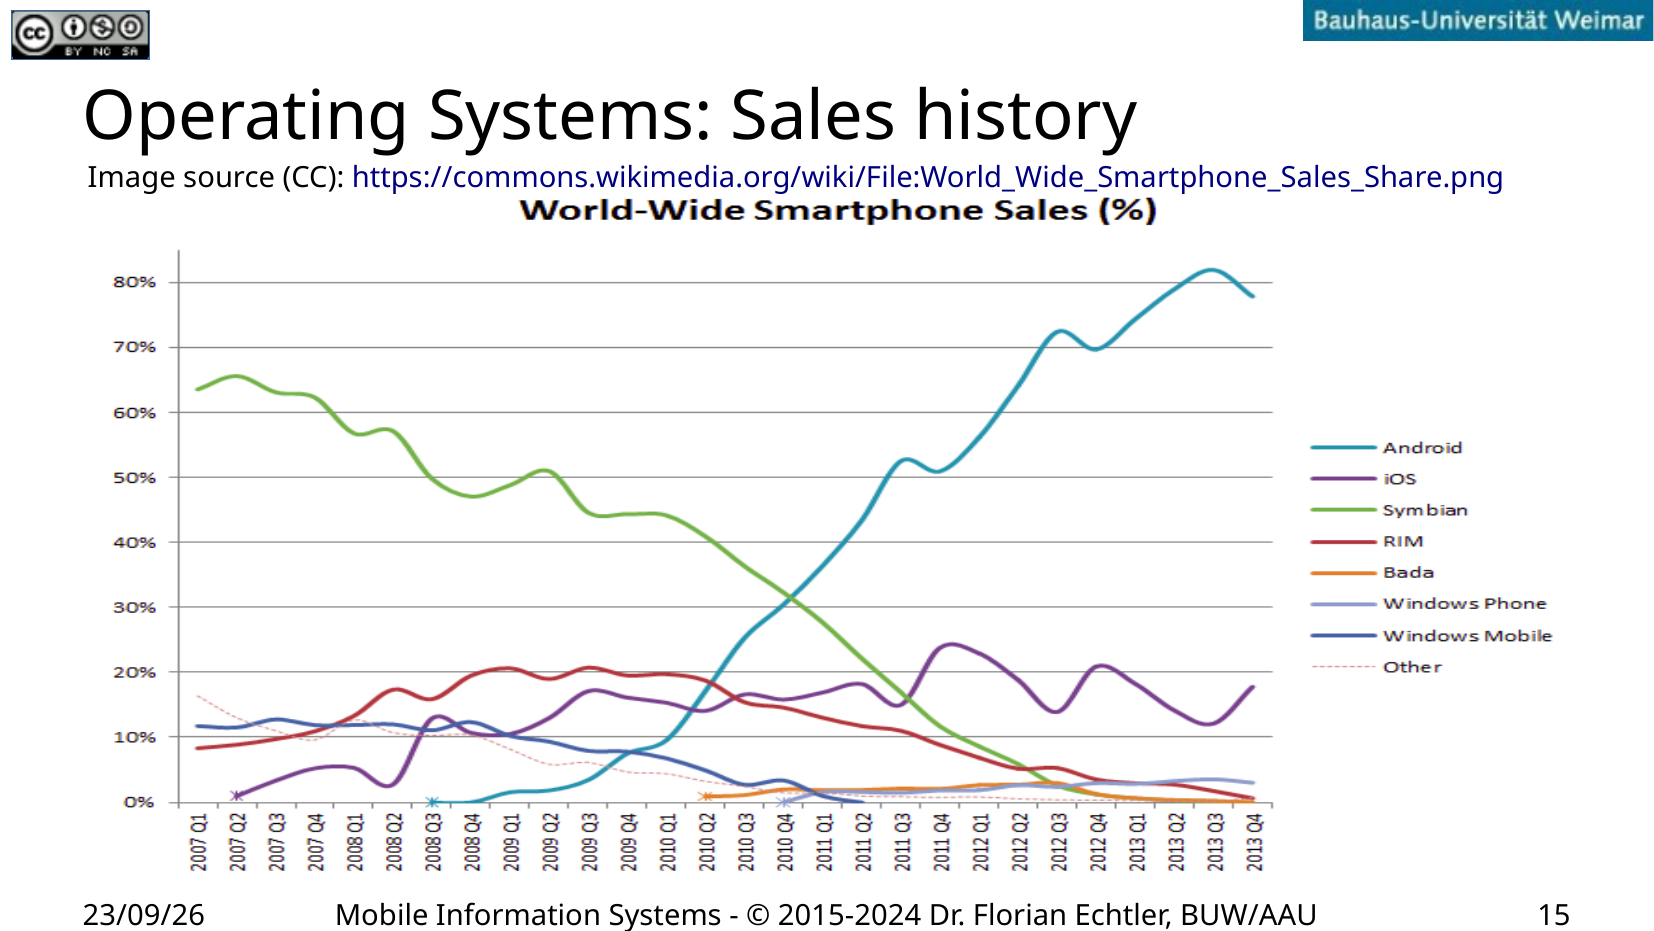

# Operating Systems: Sales history
Image source (CC): https://commons.wikimedia.org/wiki/File:World_Wide_Smartphone_Sales_Share.png
Mobile Information Systems - © 2015-2024 Dr. Florian Echtler, BUW/AAU
15